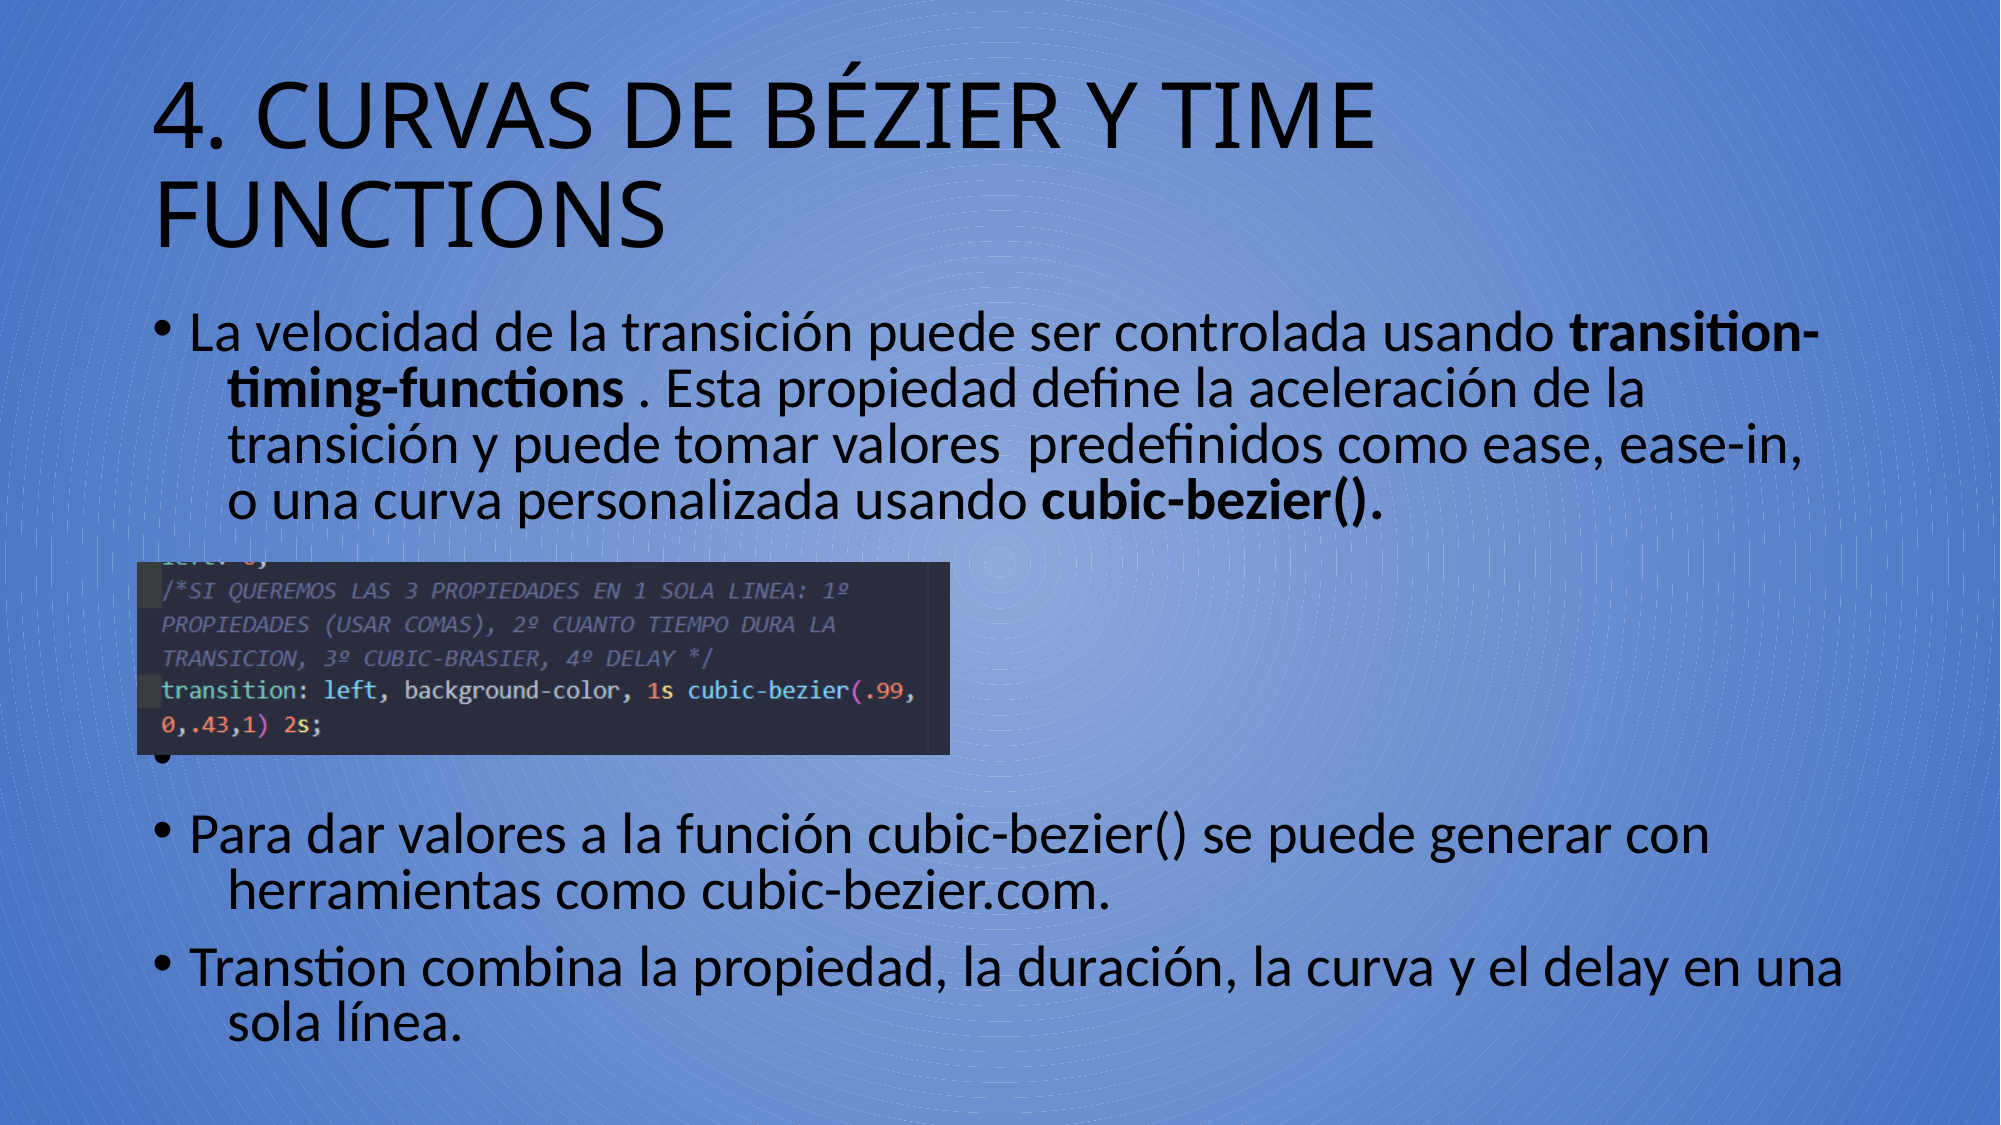

# 4. CURVAS DE BÉZIER Y TIME FUNCTIONS
La velocidad de la transición puede ser controlada usando transition-timing-functions . Esta propiedad define la aceleración de la transición y puede tomar valores predefinidos como ease, ease-in, o una curva personalizada usando cubic-bezier().
Para dar valores a la función cubic-bezier() se puede generar con herramientas como cubic-bezier.com.
Transtion combina la propiedad, la duración, la curva y el delay en una sola línea.